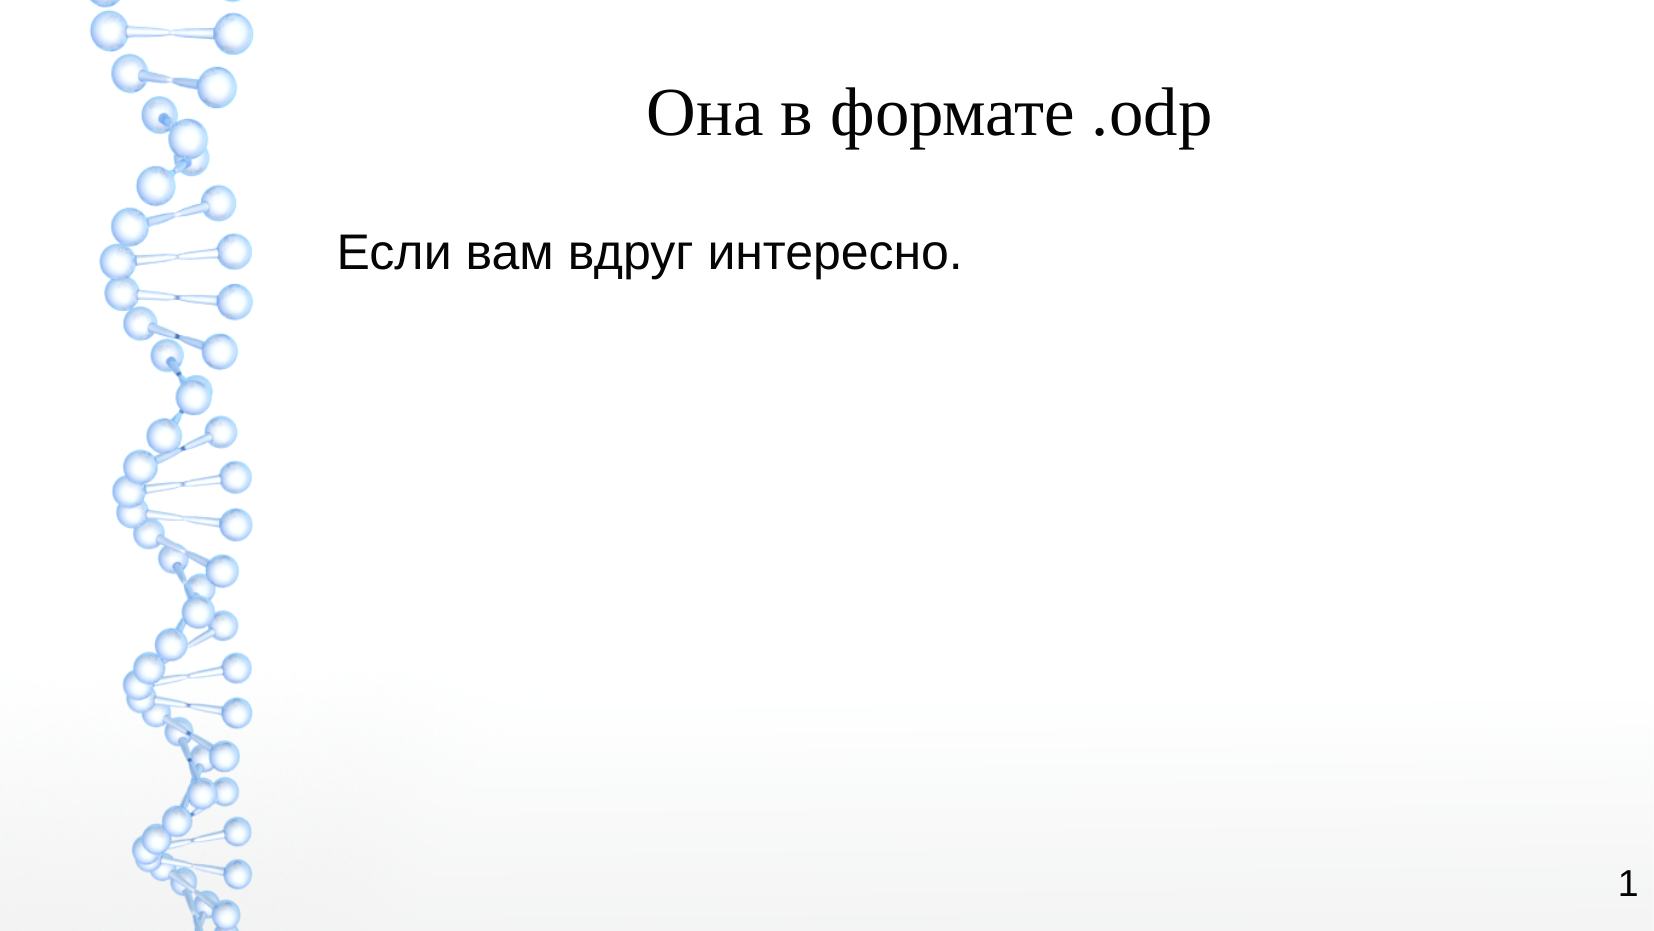

# Она в формате .odp
Если вам вдруг интересно.
1